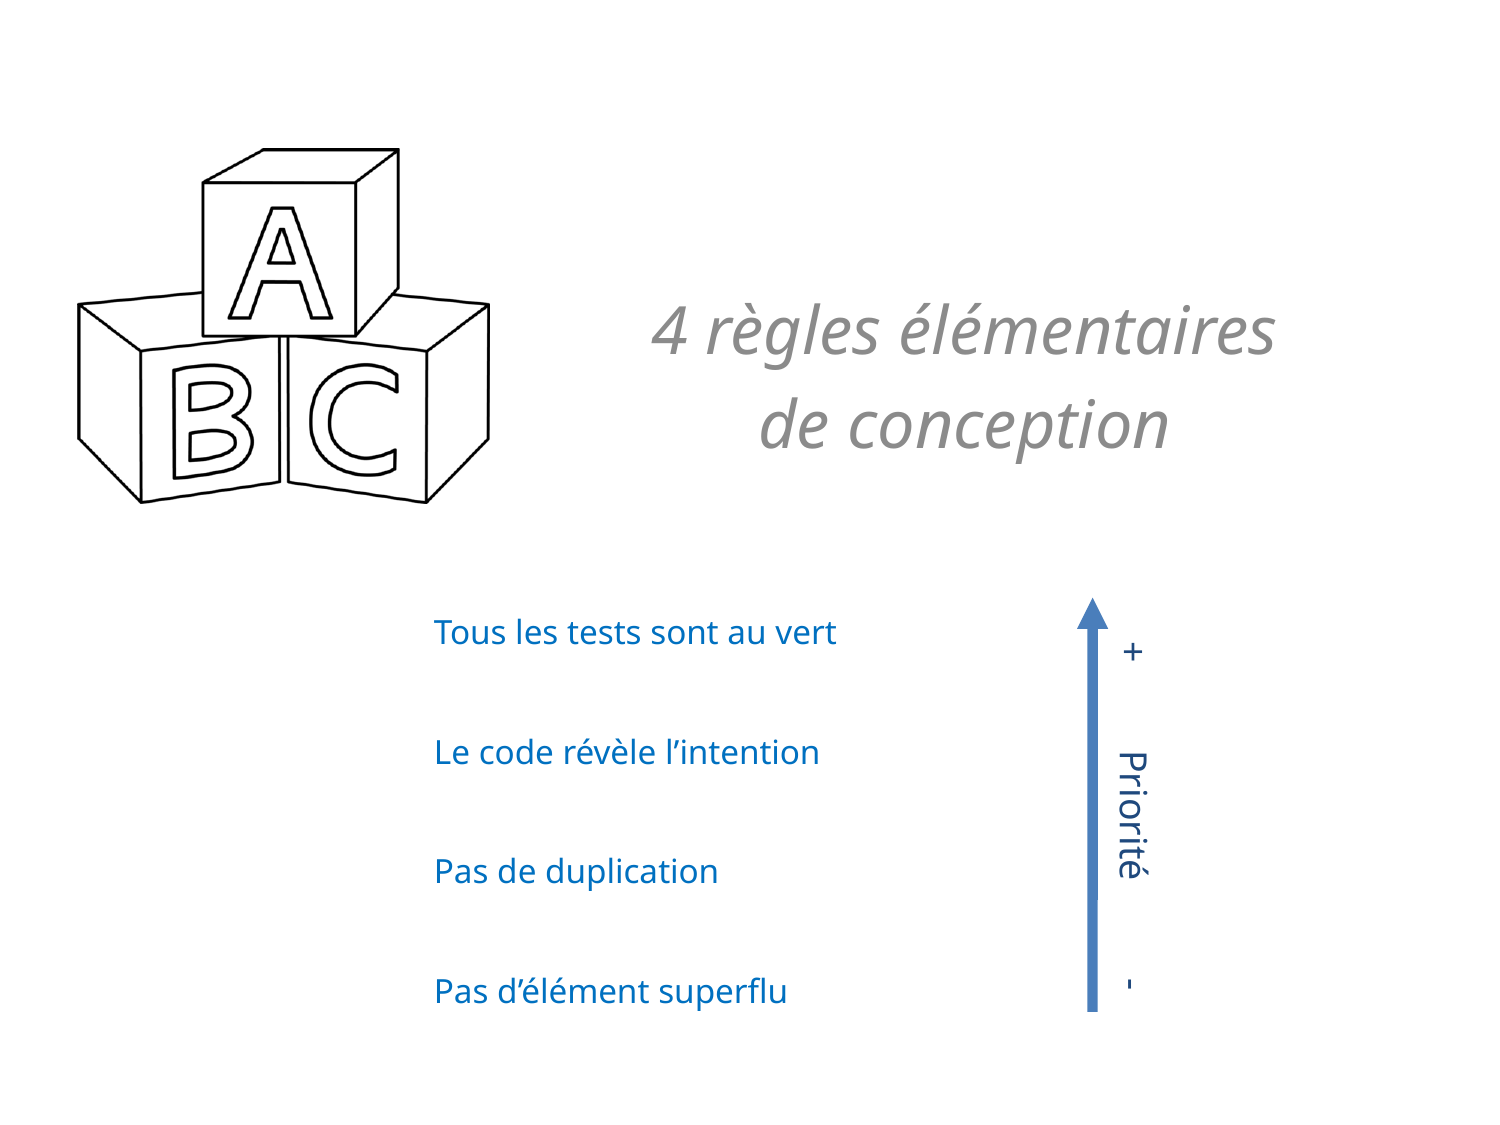

4 règles élémentaires
de conception
Tous les tests sont au vert
Le code révèle l’intention
Pas de duplication
Pas d’élément superflu
+
Priorité
-